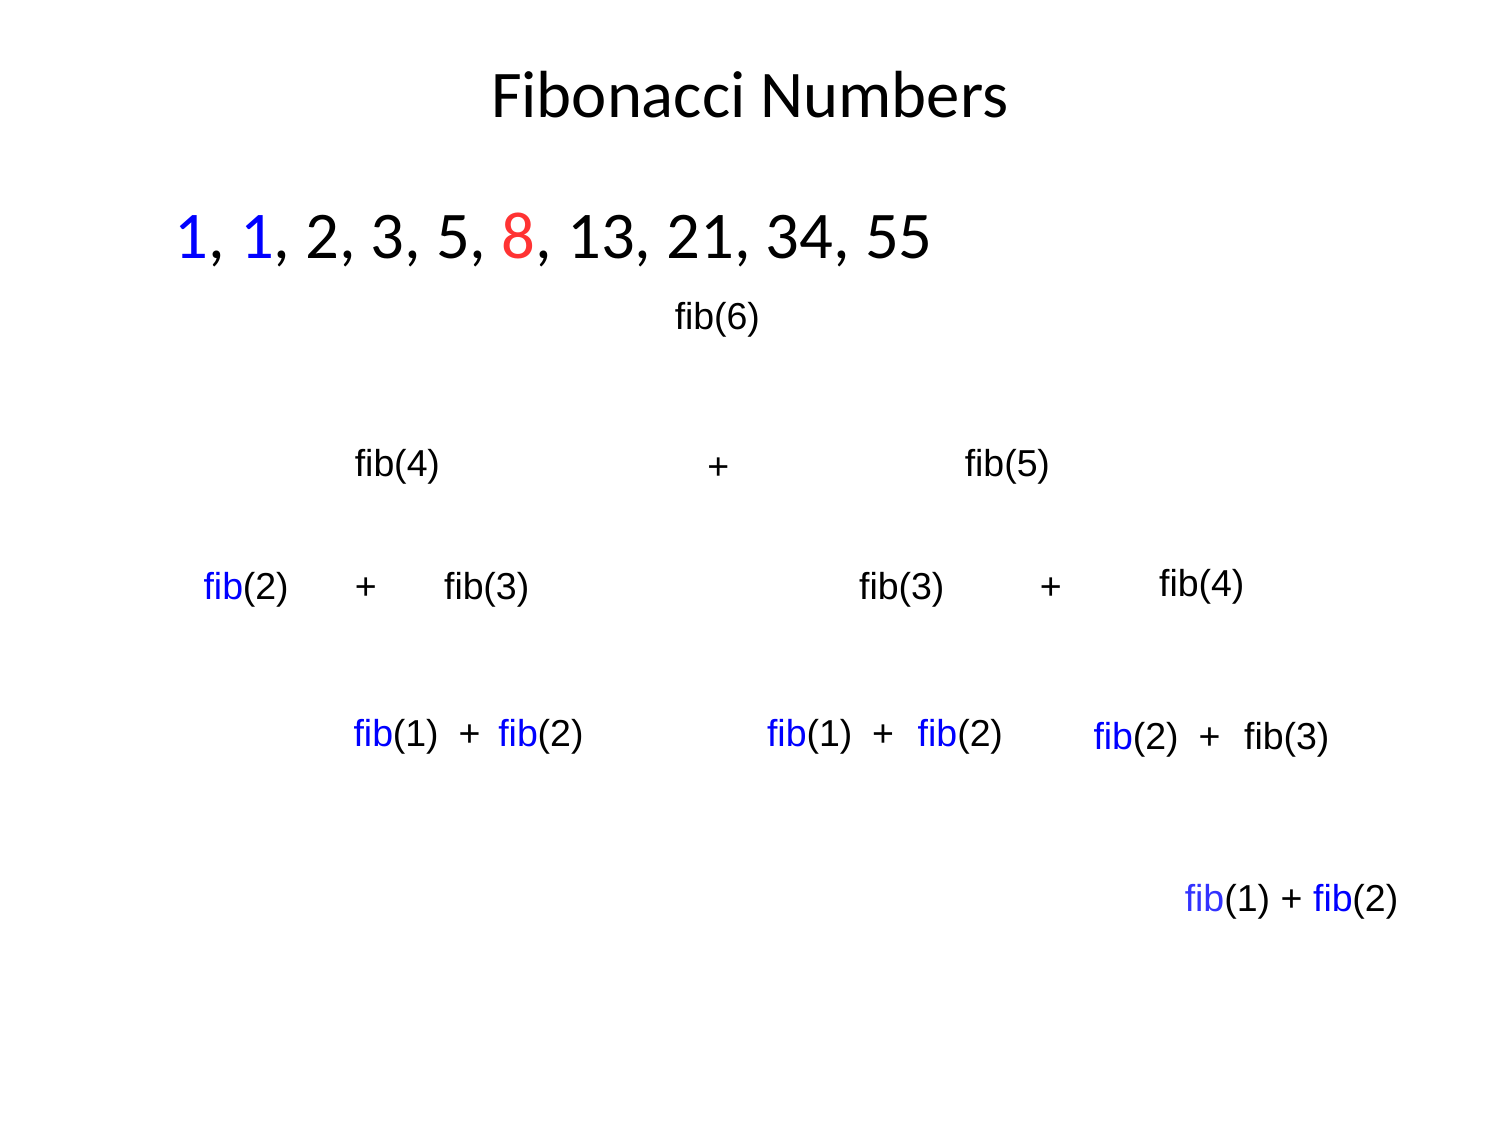

# Fibonacci Numbers
1, 1, 2, 3, 5, 8, 13, 21, 34, 55
fib(6)
fib(4)
fib(5)
+
fib(4)
fib(2)
+
fib(3)
fib(3)
+
fib(1)
+
fib(2)
fib(1)
+
fib(2)
fib(2)
+
fib(3)
fib(1) + fib(2)